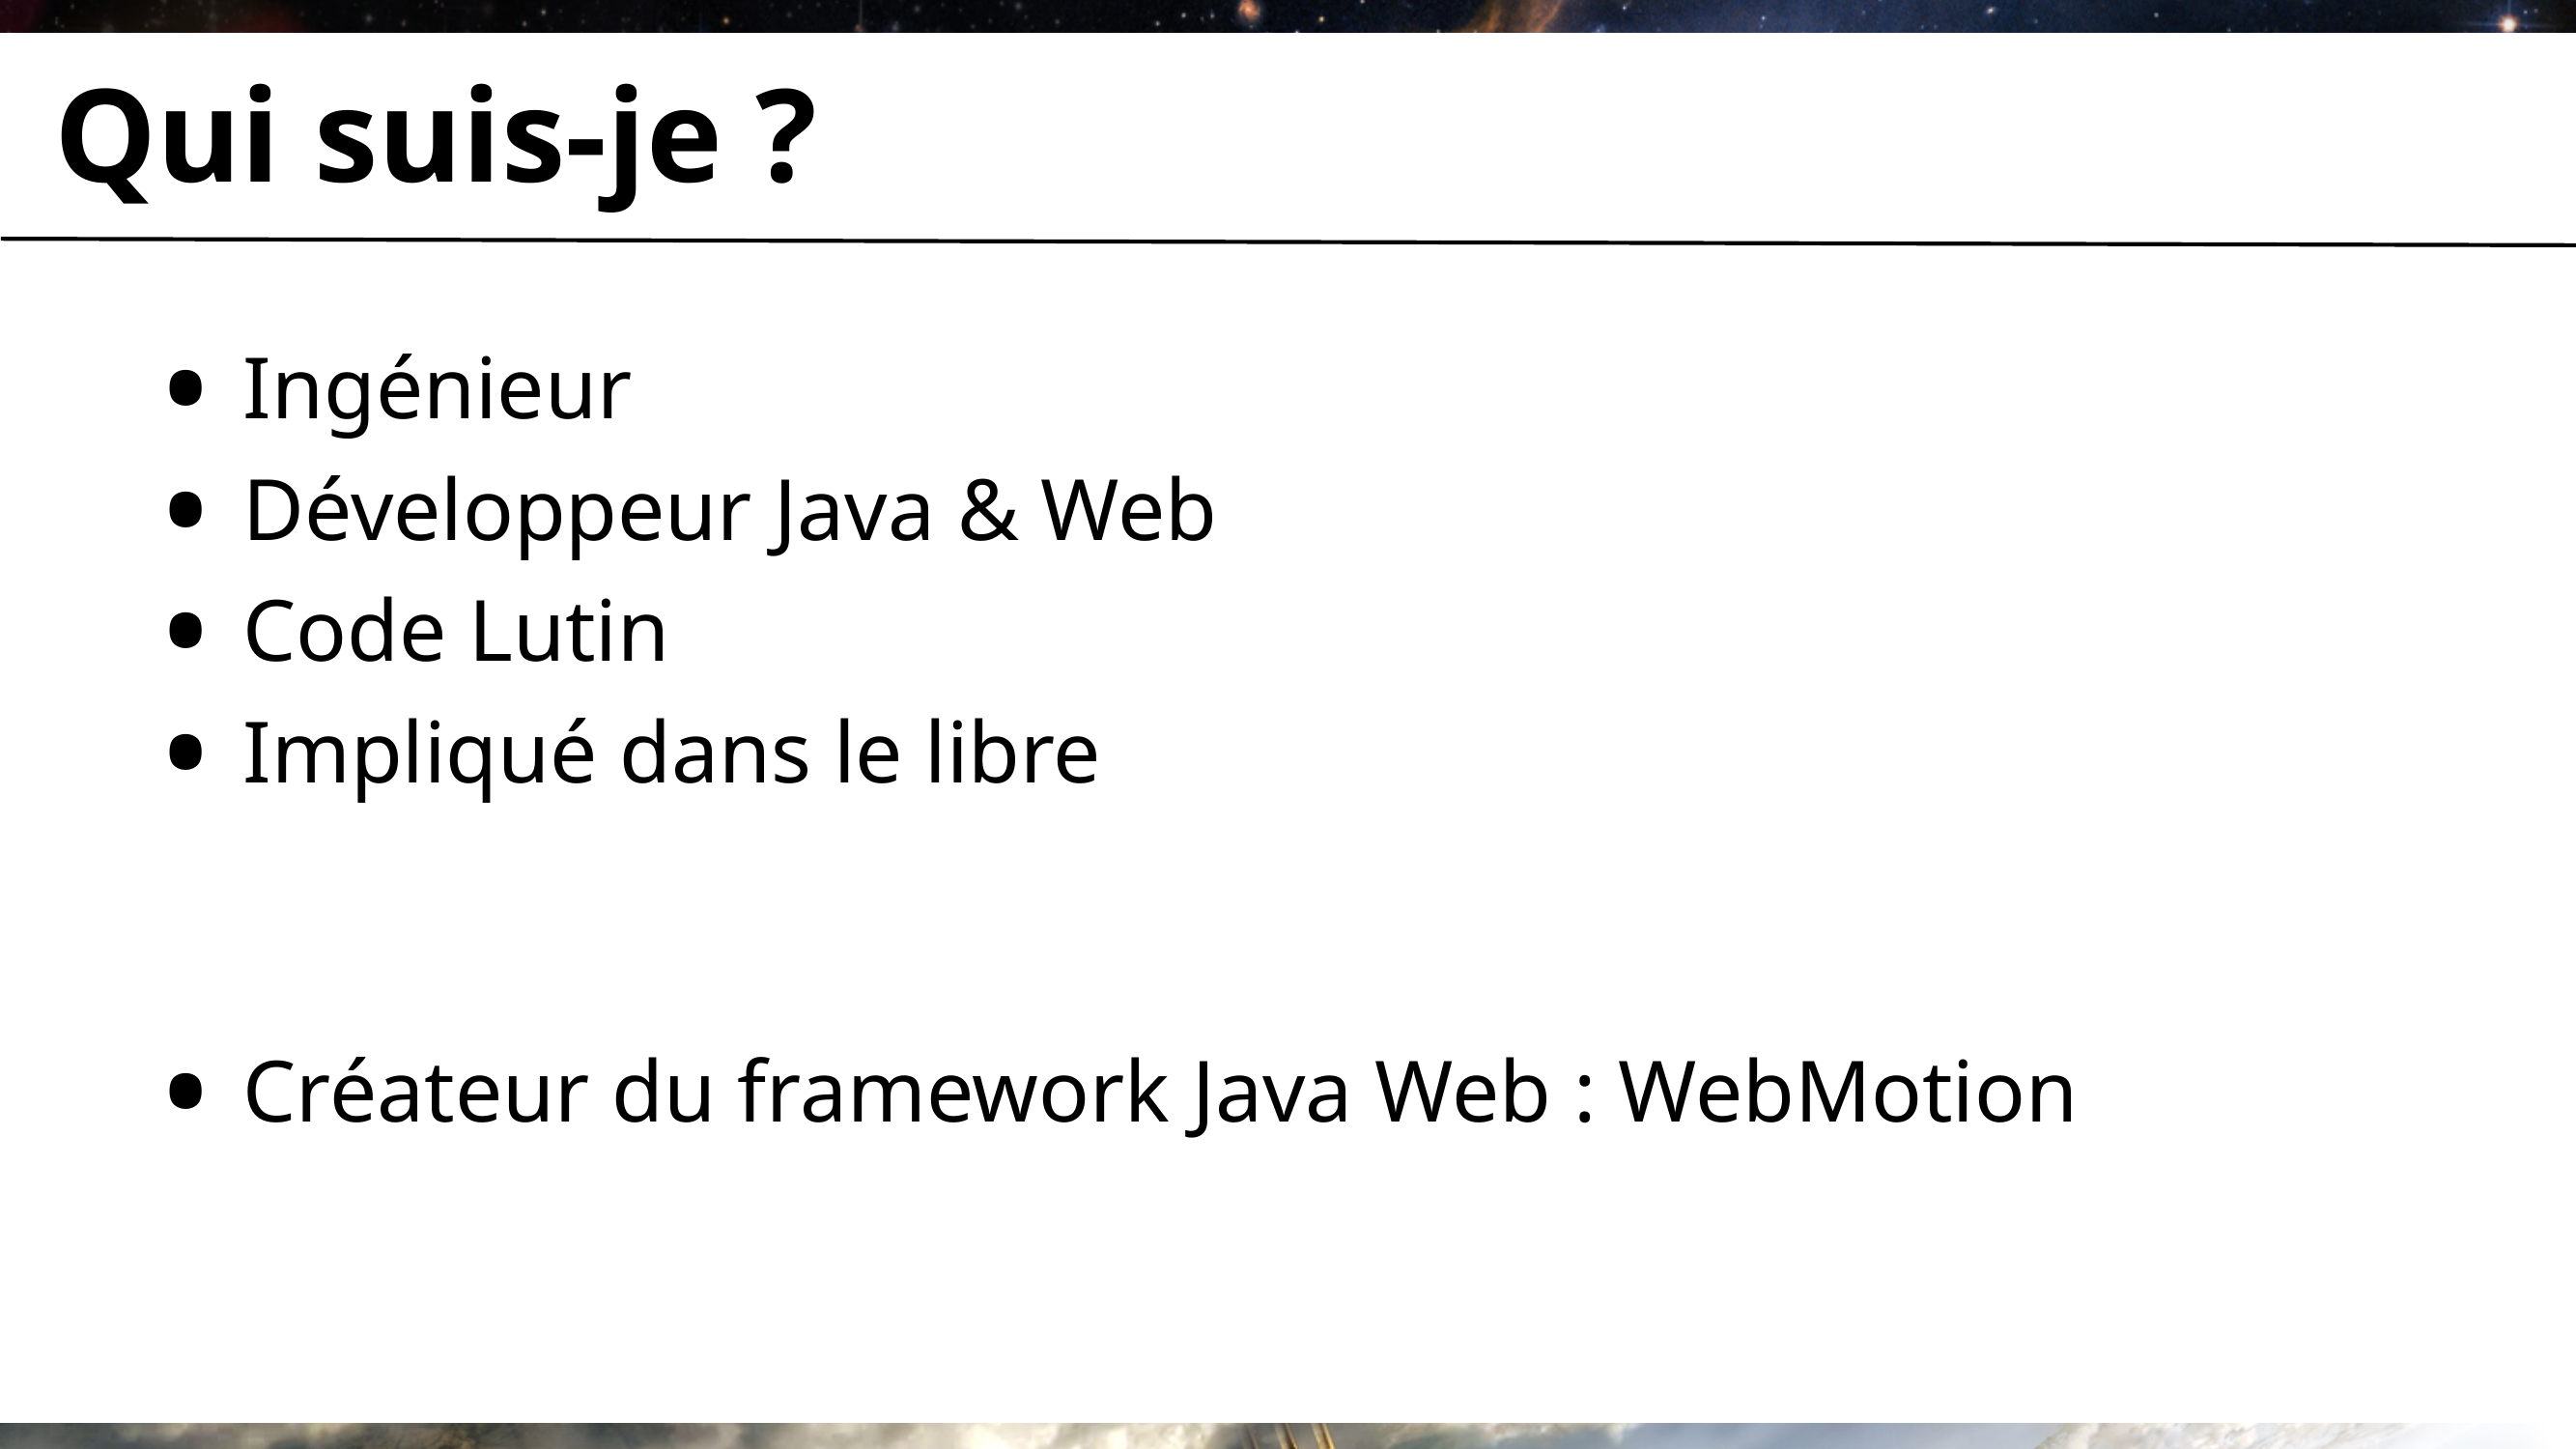

# Qui suis-je ?
Ingénieur
Développeur Java & Web
Code Lutin
Impliqué dans le libre
Créateur du framework Java Web : WebMotion